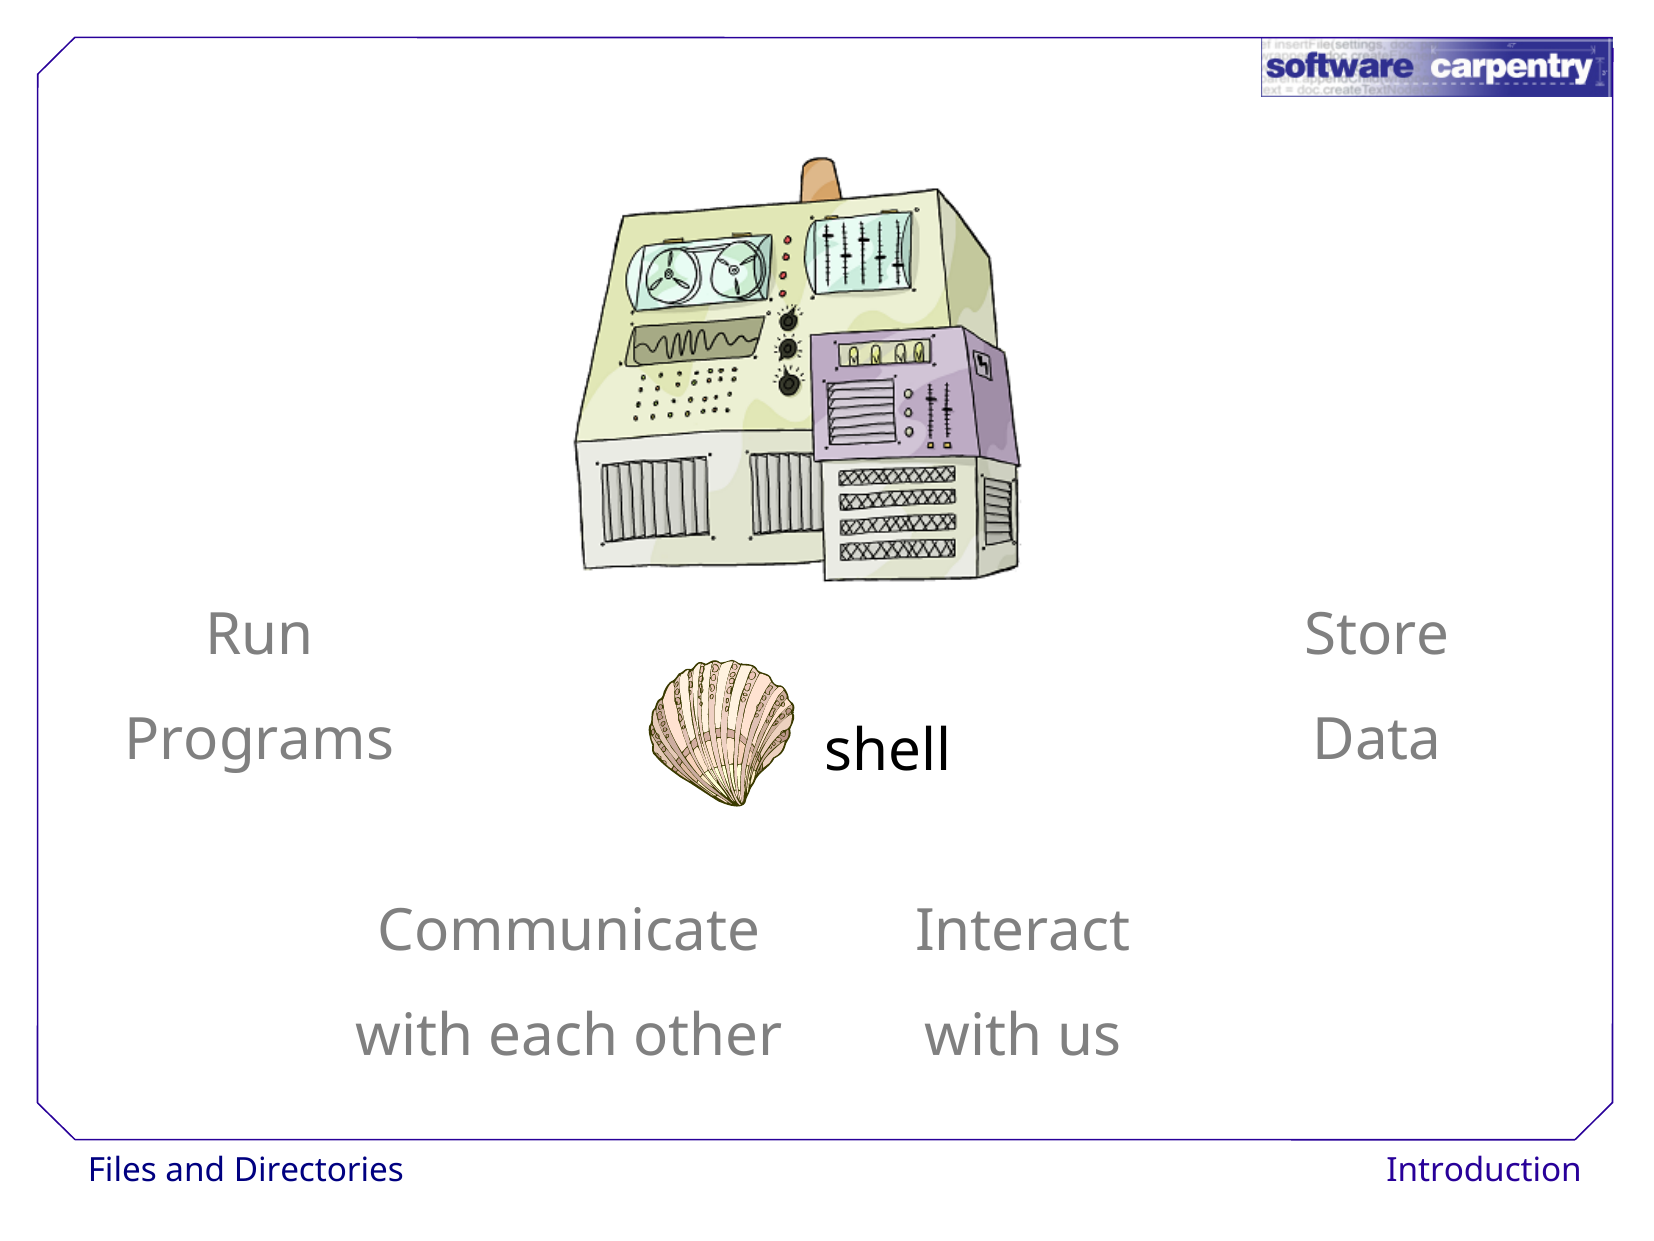

Run
Programs
Store
Data
shell
Communicate
with each other
Interact
with us